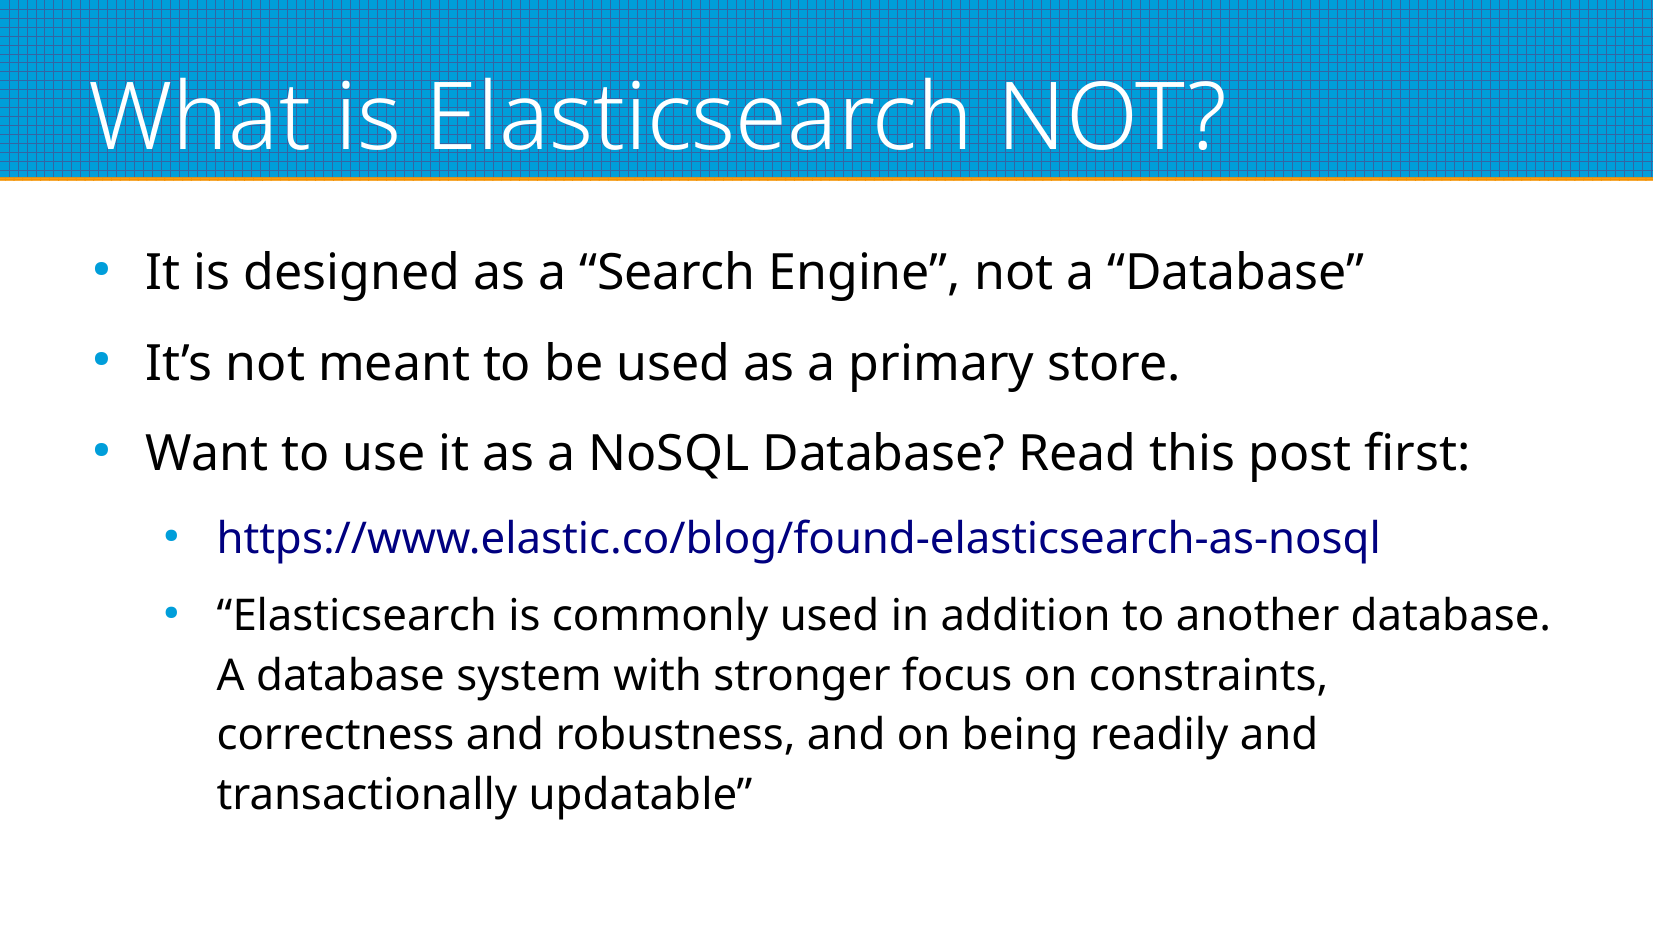

# What is Elasticsearch NOT?
It is designed as a “Search Engine”, not a “Database”
It’s not meant to be used as a primary store.
Want to use it as a NoSQL Database? Read this post first:
https://www.elastic.co/blog/found-elasticsearch-as-nosql
“Elasticsearch is commonly used in addition to another database. A database system with stronger focus on constraints, correctness and robustness, and on being readily and transactionally updatable”